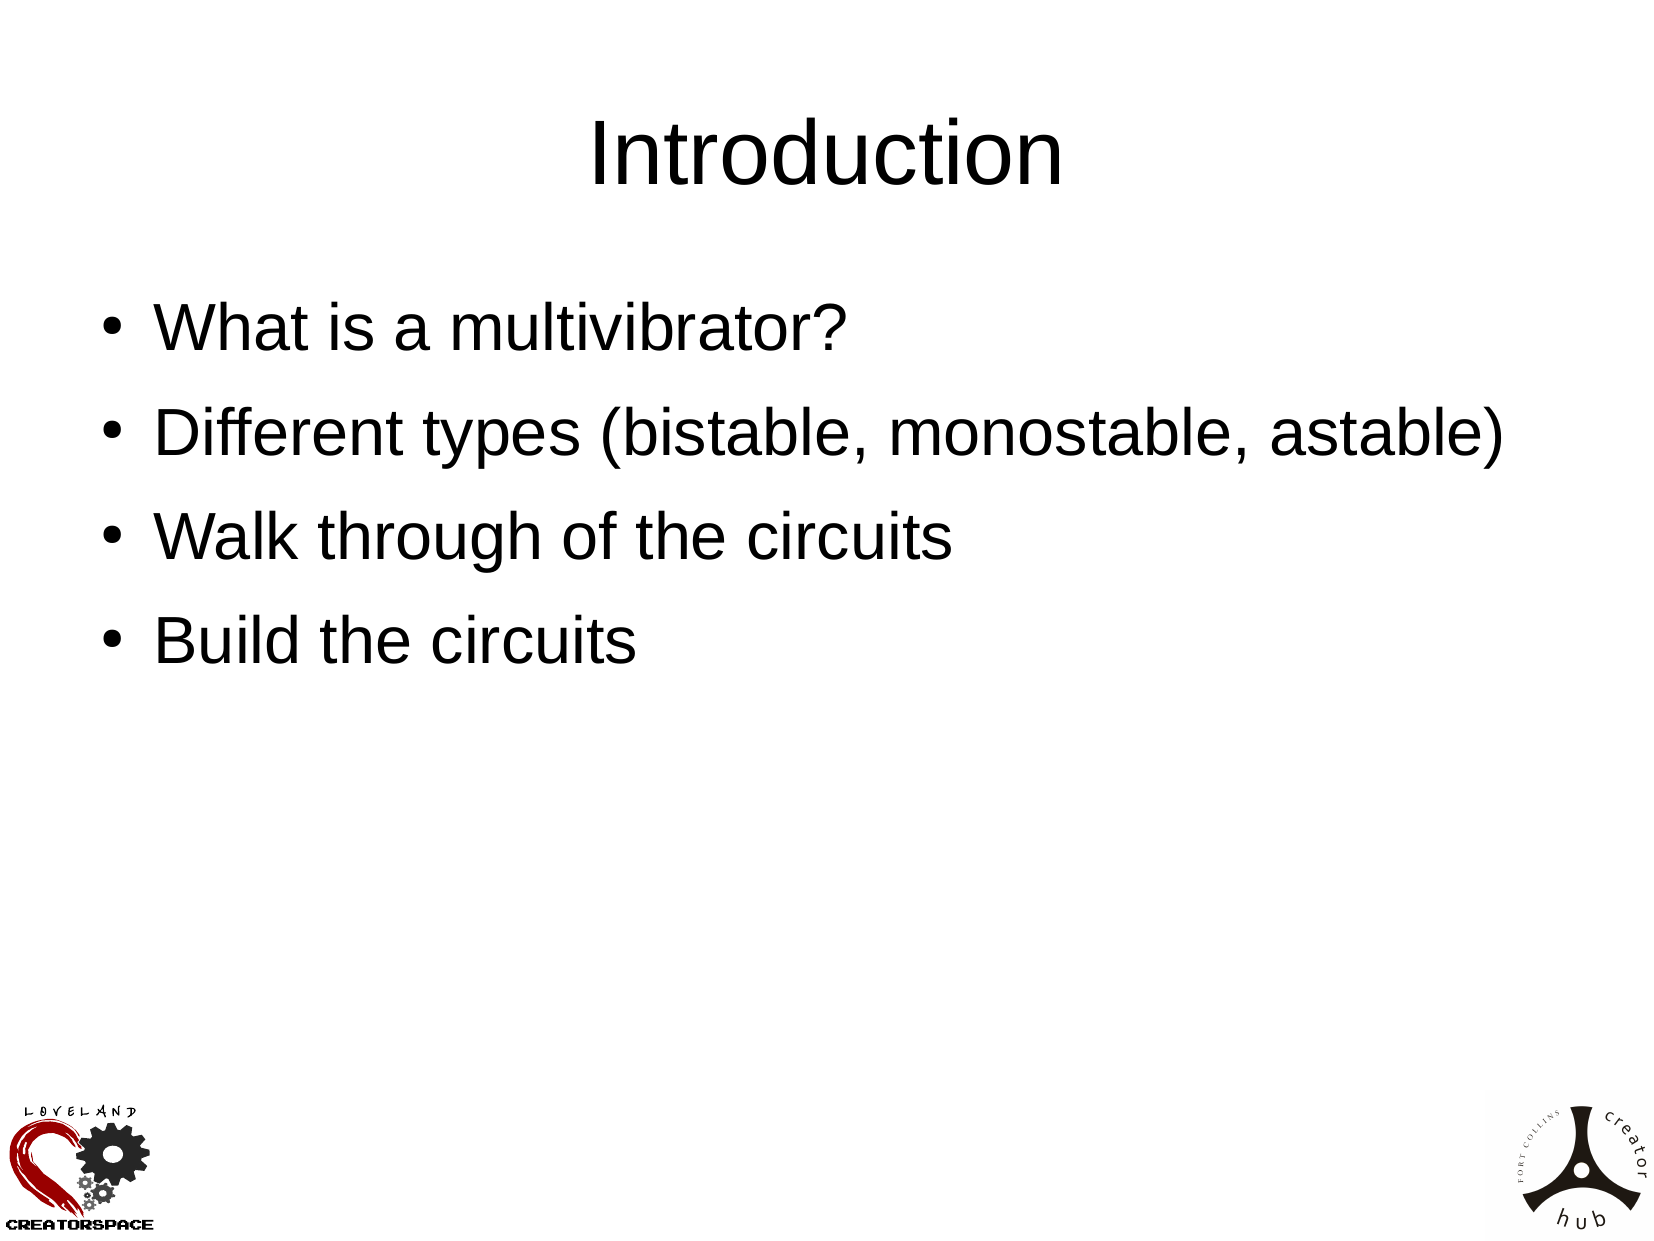

# Introduction
What is a multivibrator?
Different types (bistable, monostable, astable)
Walk through of the circuits
Build the circuits